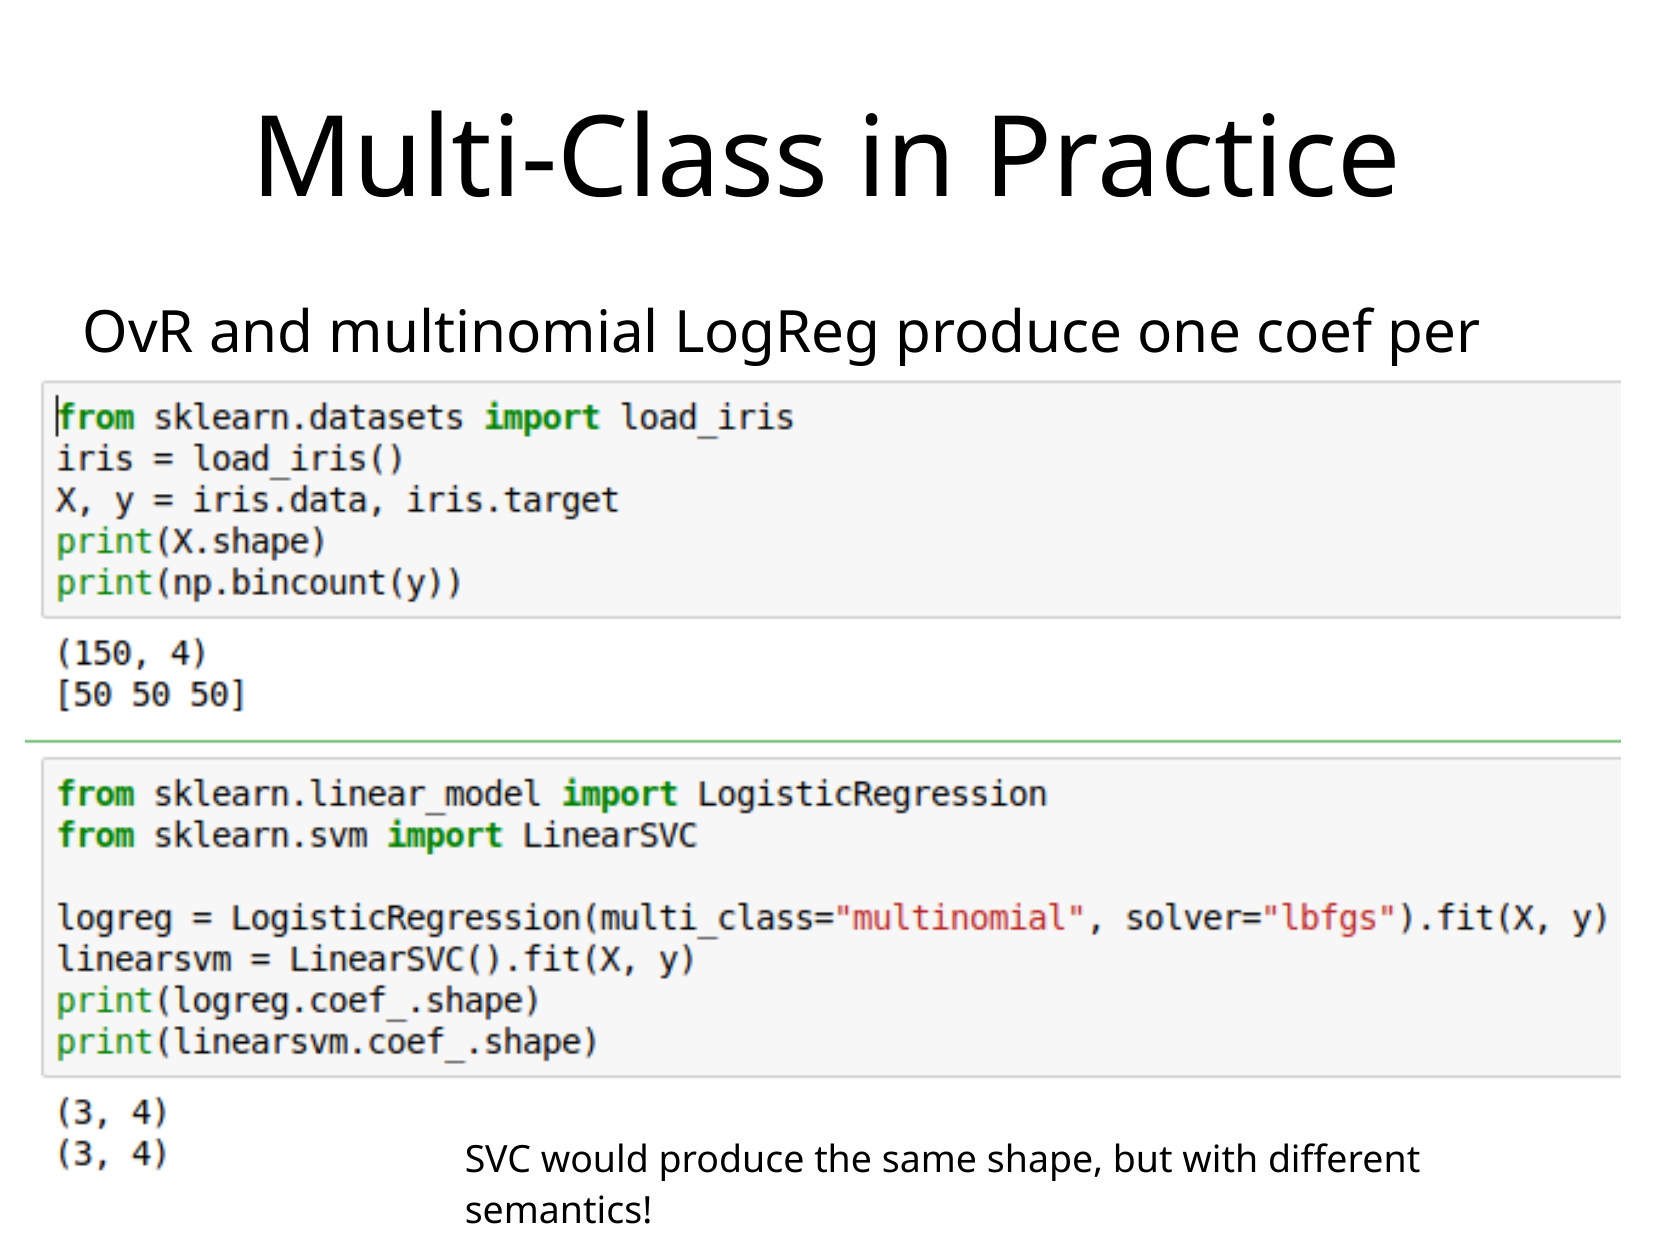

# Multi-Class in Practice
OvR and multinomial LogReg produce one coef per class:
SVC would produce the same shape, but with different semantics!
63